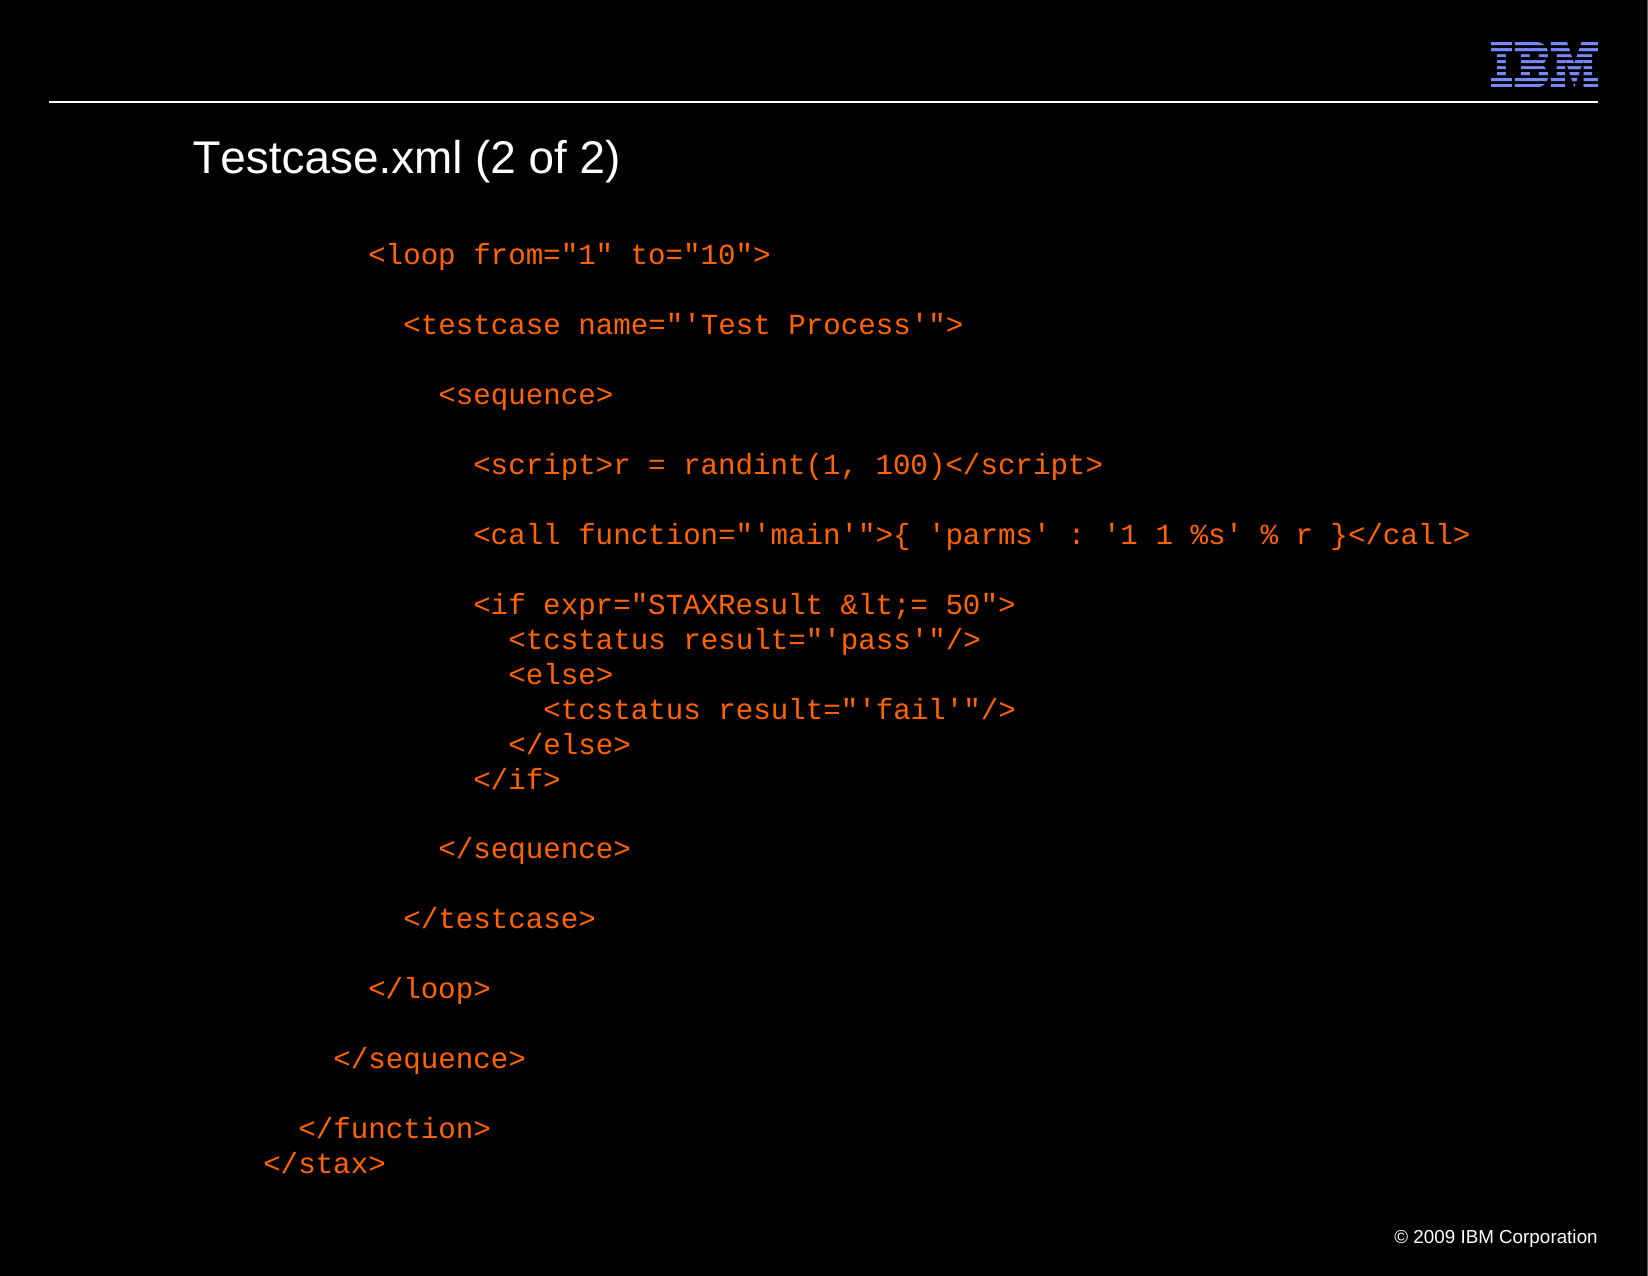

# Testcase.xml (2 of 2)
 <loop from="1" to="10">
 <testcase name="'Test Process'">
 <sequence>
 <script>r = randint(1, 100)</script>
 <call function="'main'">{ 'parms' : '1 1 %s' % r }</call>
 <if expr="STAXResult &lt;= 50">
 <tcstatus result="'pass'"/>
 <else>
 <tcstatus result="'fail'"/>
 </else>
 </if>
 </sequence>
 </testcase>
 </loop>
 </sequence>
 </function>
</stax>